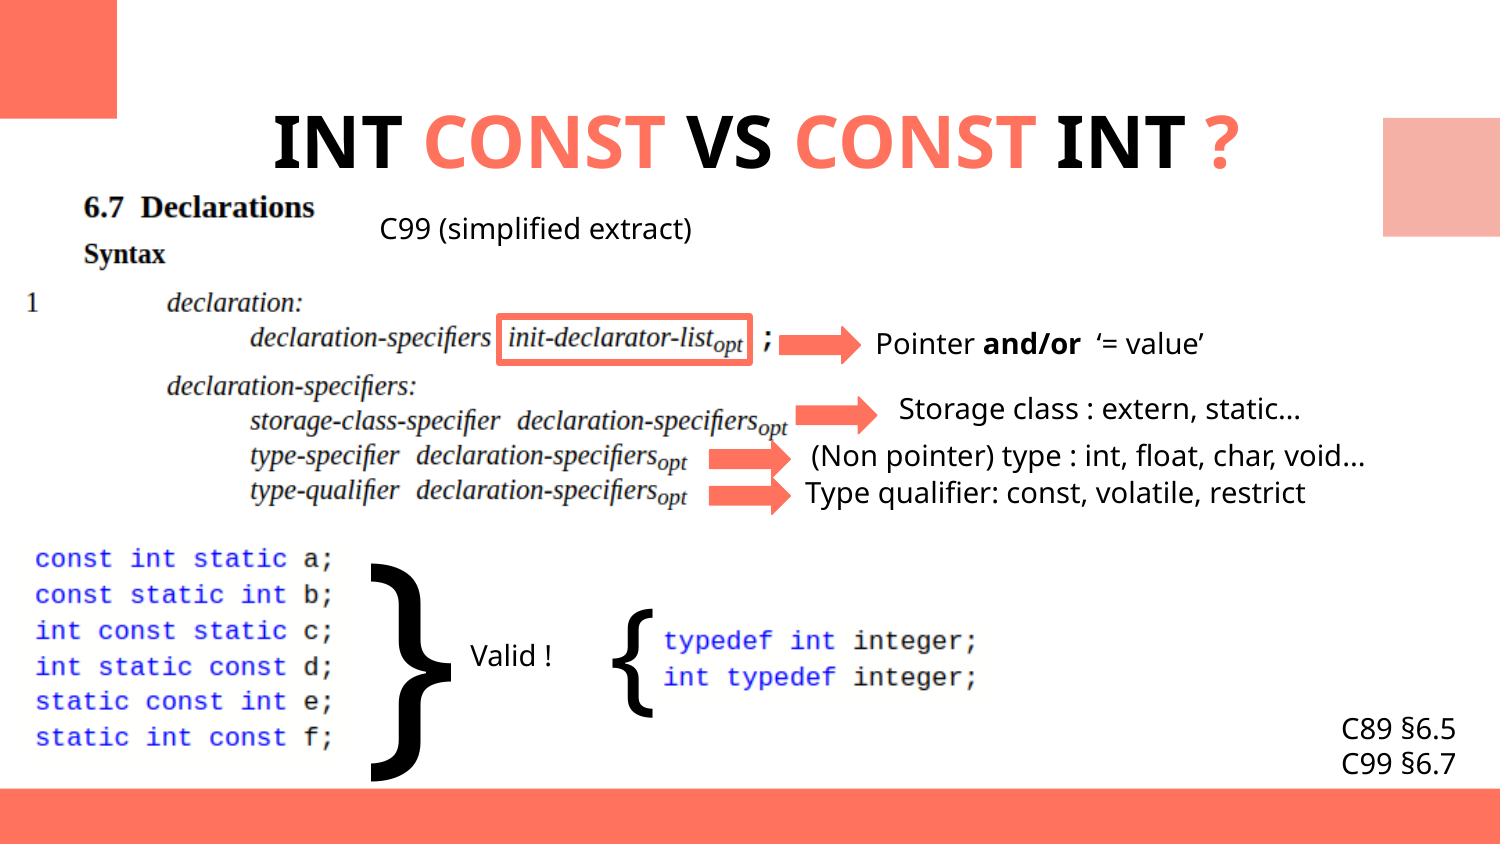

# INT CONST VS CONST INT ?
C99 (simplified extract)
Pointer and/or ‘= value’
Storage class : extern, static…
(Non pointer) type : int, float, char, void...
Type qualifier: const, volatile, restrict
}
{
Valid !
C89 §6.5
C99 §6.7